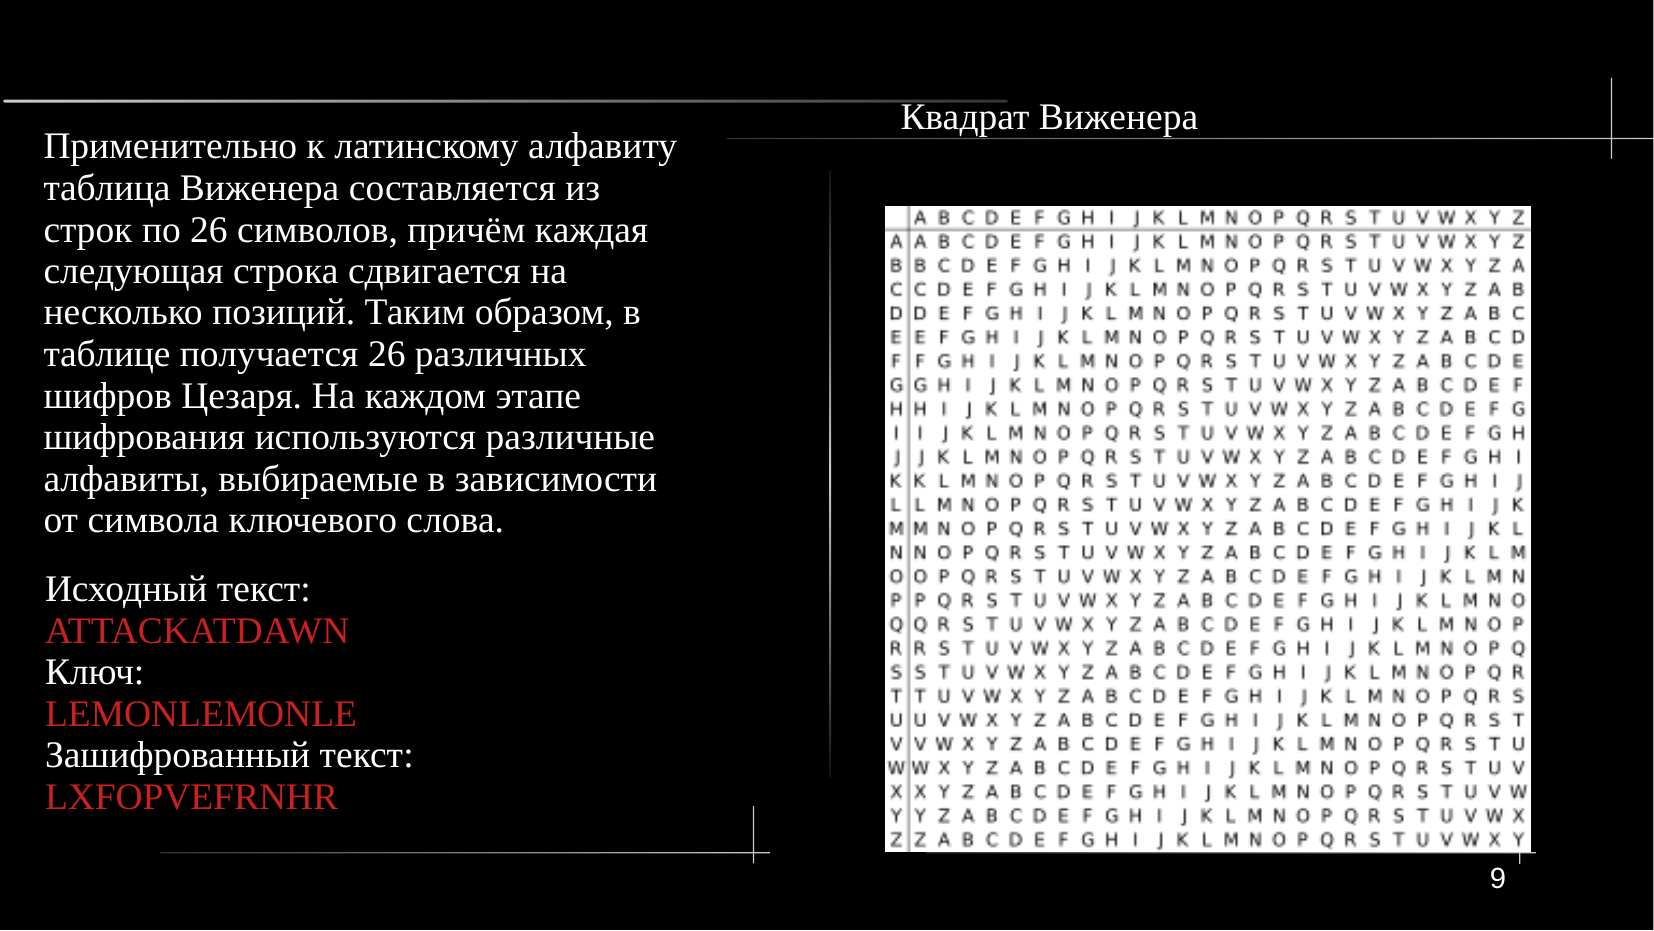

Квадрат Виженера
Применительно к латинскому алфавиту таблица Виженера составляется из строк по 26 символов, причём каждая следующая строка сдвигается на несколько позиций. Таким образом, в таблице получается 26 различных шифров Цезаря. На каждом этапе шифрования используются различные алфавиты, выбираемые в зависимости от символа ключевого слова.
Исходный текст: ATTACKATDAWN
Ключ: LEMONLEMONLE
Зашифрованный текст: LXFOPVEFRNHR
9